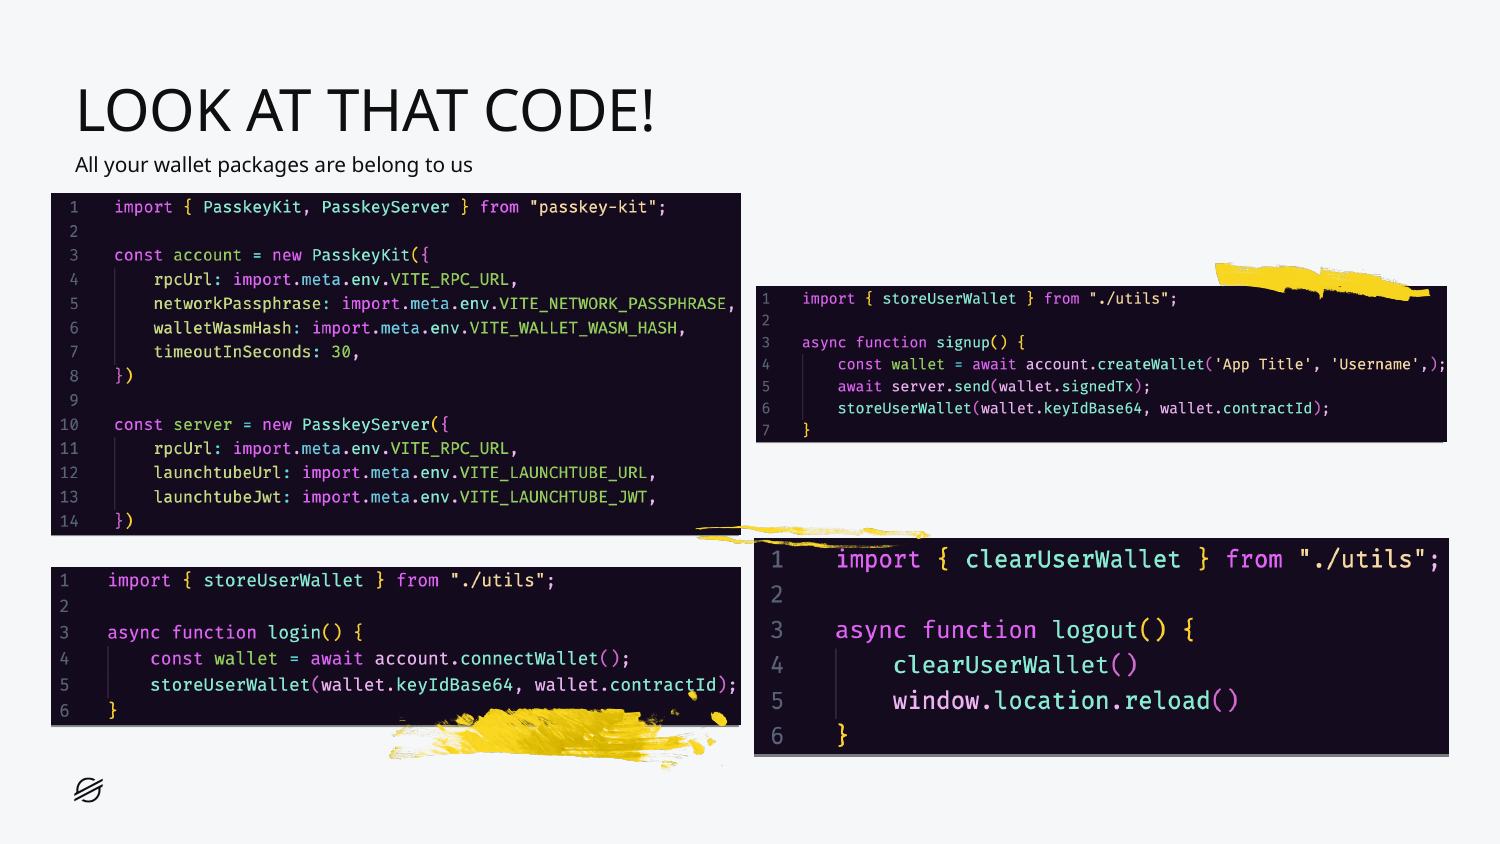

# LOOK AT THAT CODE!
All your wallet packages are belong to us